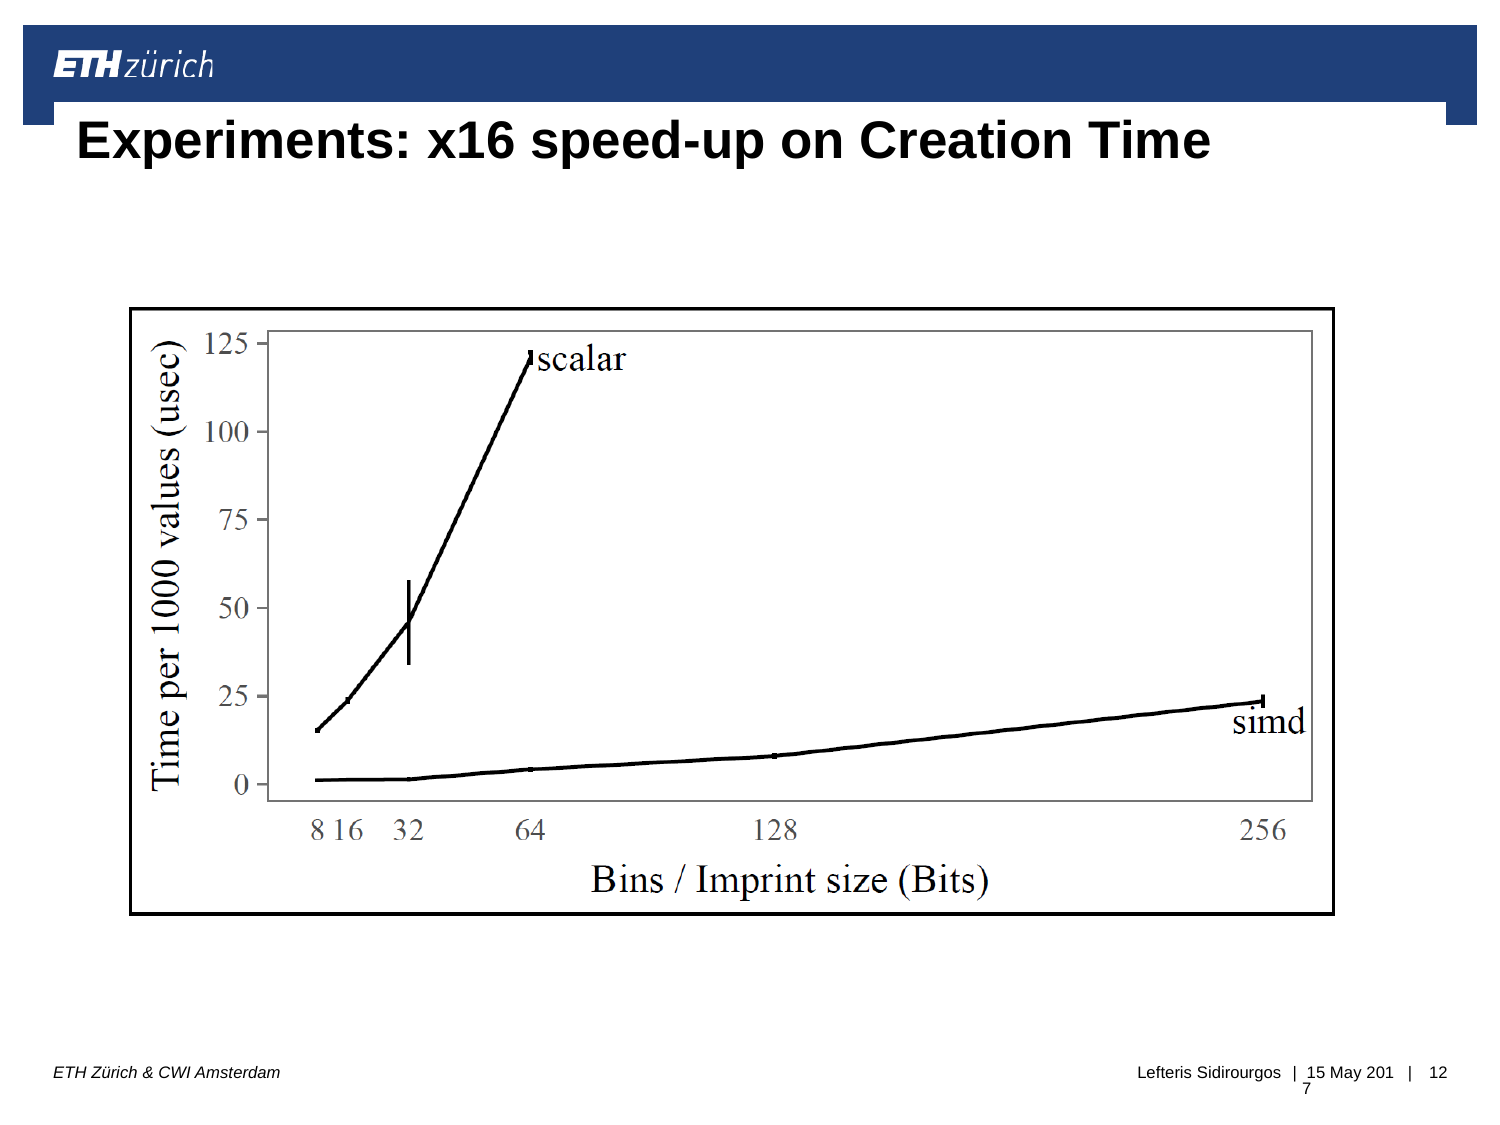

# Experiments: x16 speed-up on Creation Time
Lefteris Sidirourgos
 15 May 2017
12